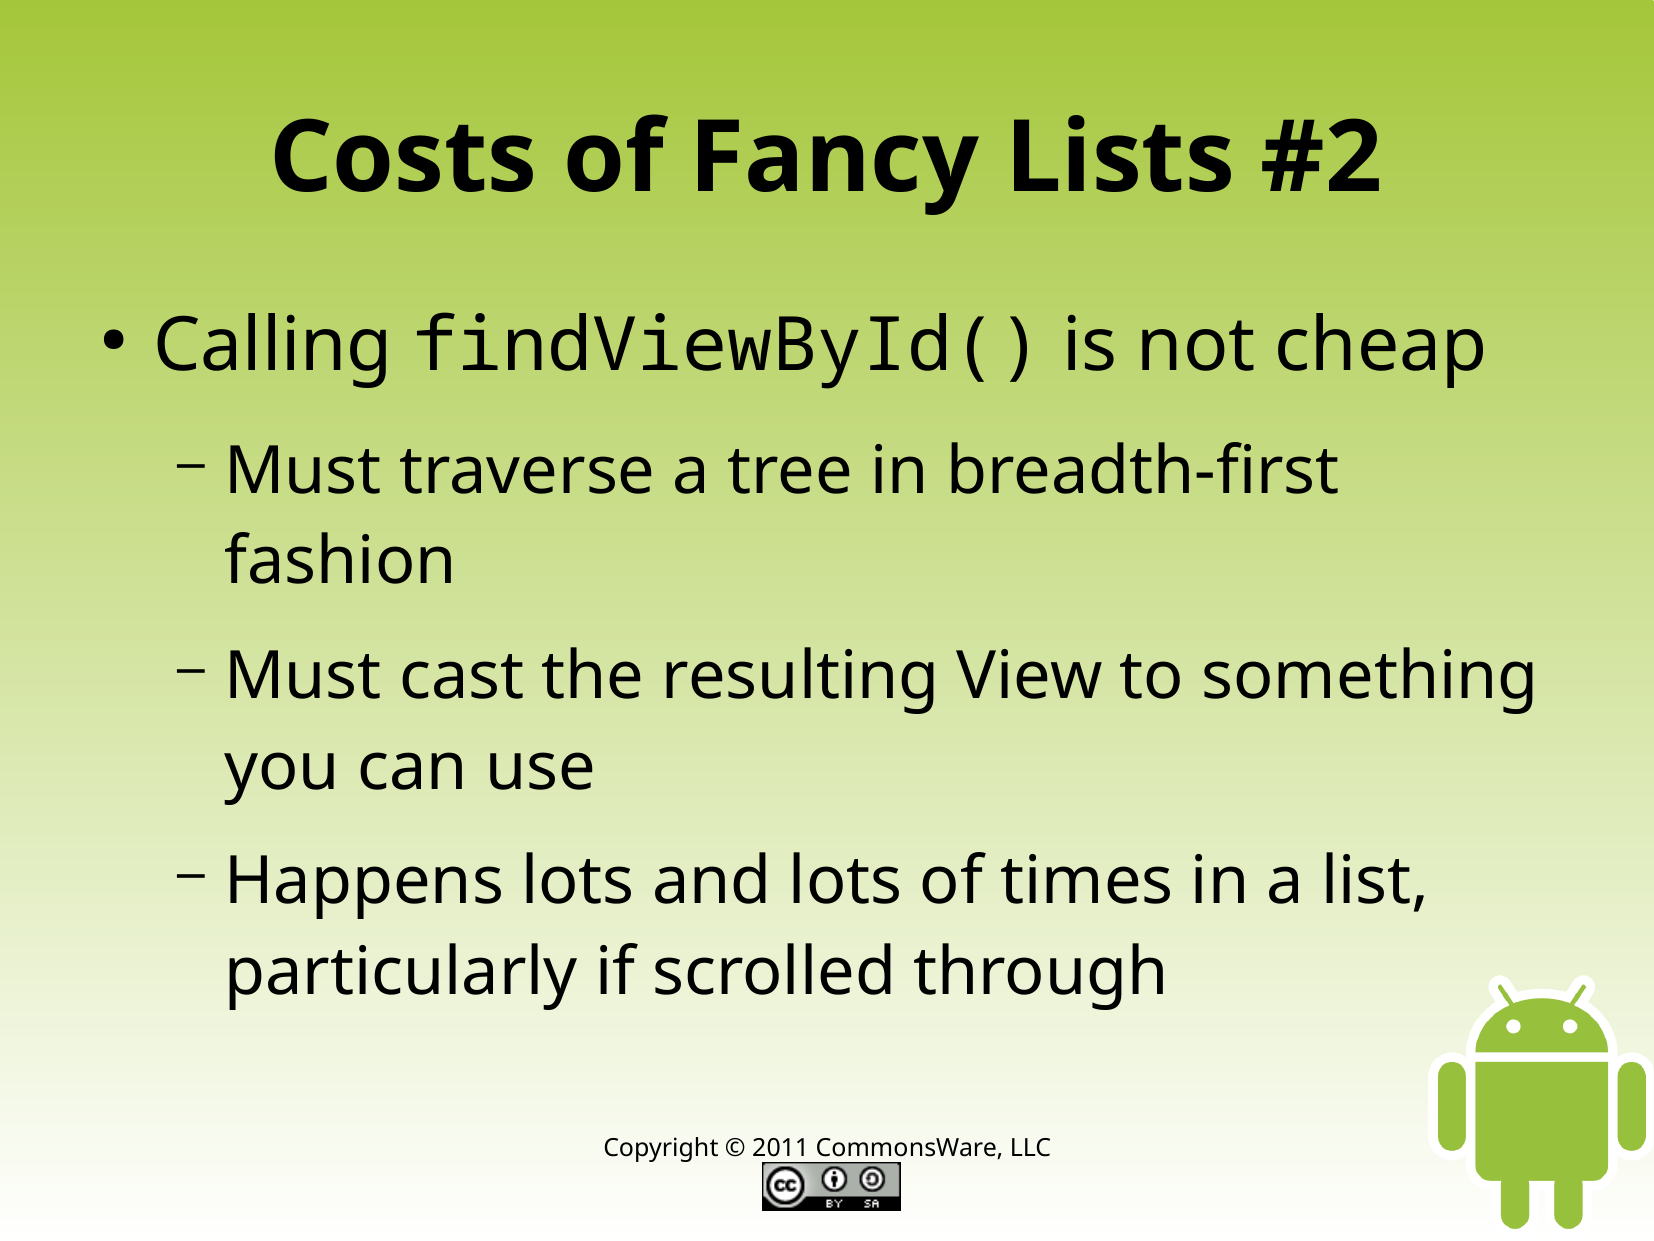

# Costs of Fancy Lists #2
Calling findViewById() is not cheap
Must traverse a tree in breadth-first fashion
Must cast the resulting View to something you can use
Happens lots and lots of times in a list, particularly if scrolled through